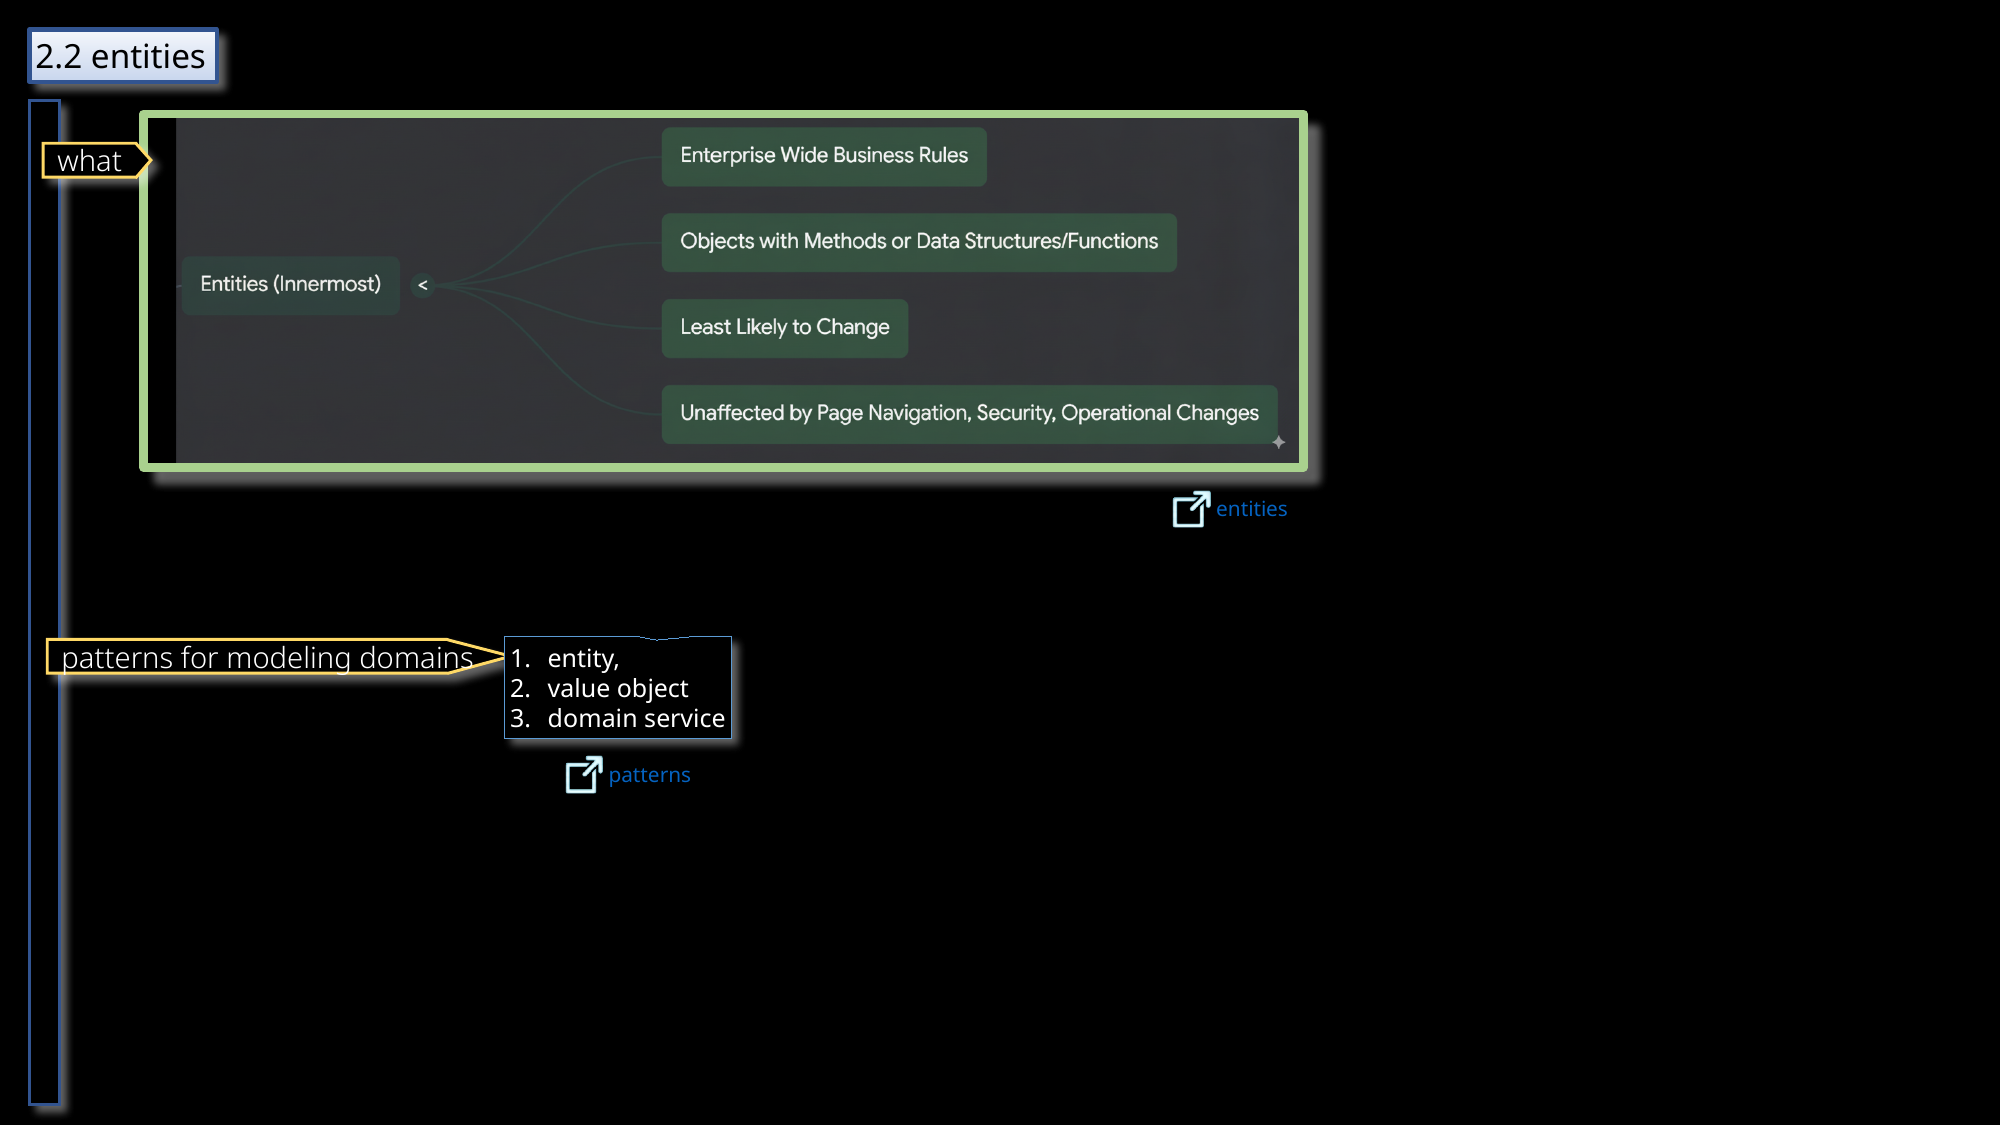

# 2.2 entities
what
entities
entity,
value object
domain service
patterns for modeling domains
patterns